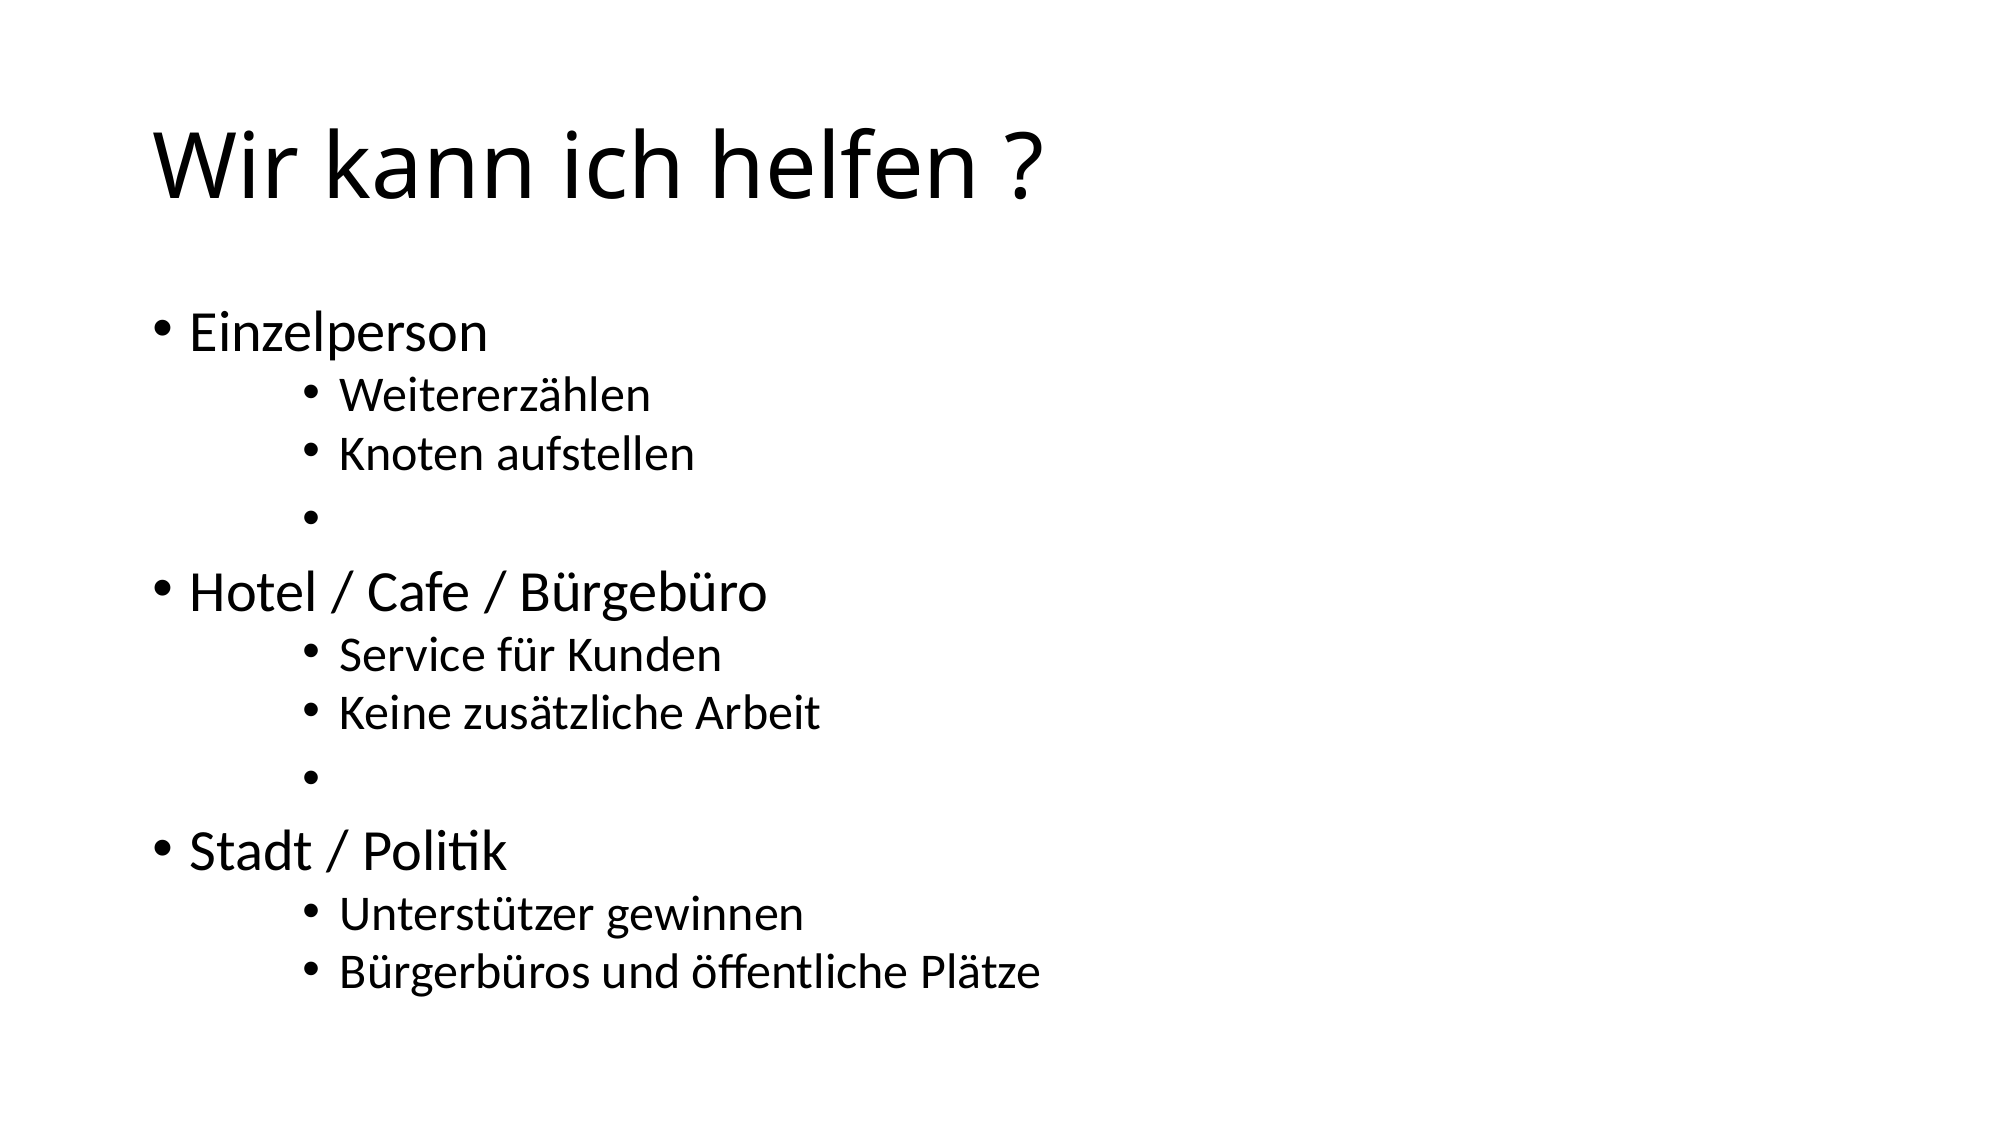

# Wir kann ich helfen ?
Einzelperson
Weitererzählen
Knoten aufstellen
Hotel / Cafe / Bürgebüro
Service für Kunden
Keine zusätzliche Arbeit
Stadt / Politik
Unterstützer gewinnen
Bürgerbüros und öffentliche Plätze